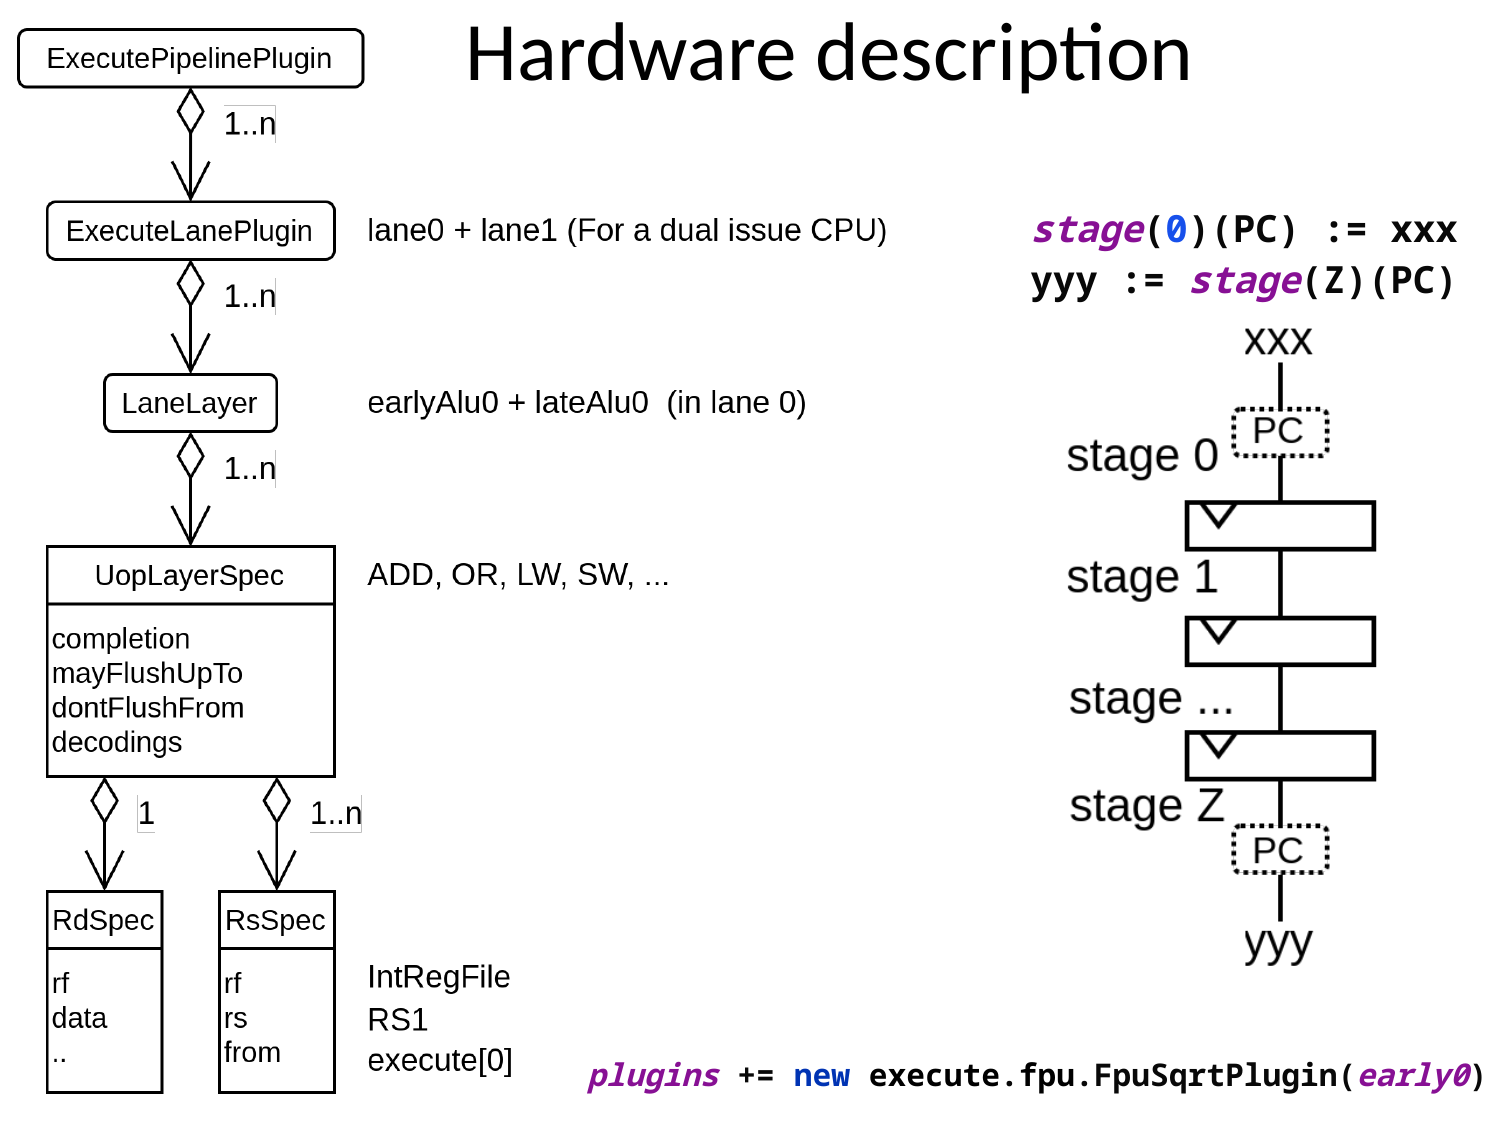

# Hardware description
stage(0)(PC) := xxx
yyy := stage(Z)(PC)
plugins += new execute.fpu.FpuSqrtPlugin(early0)